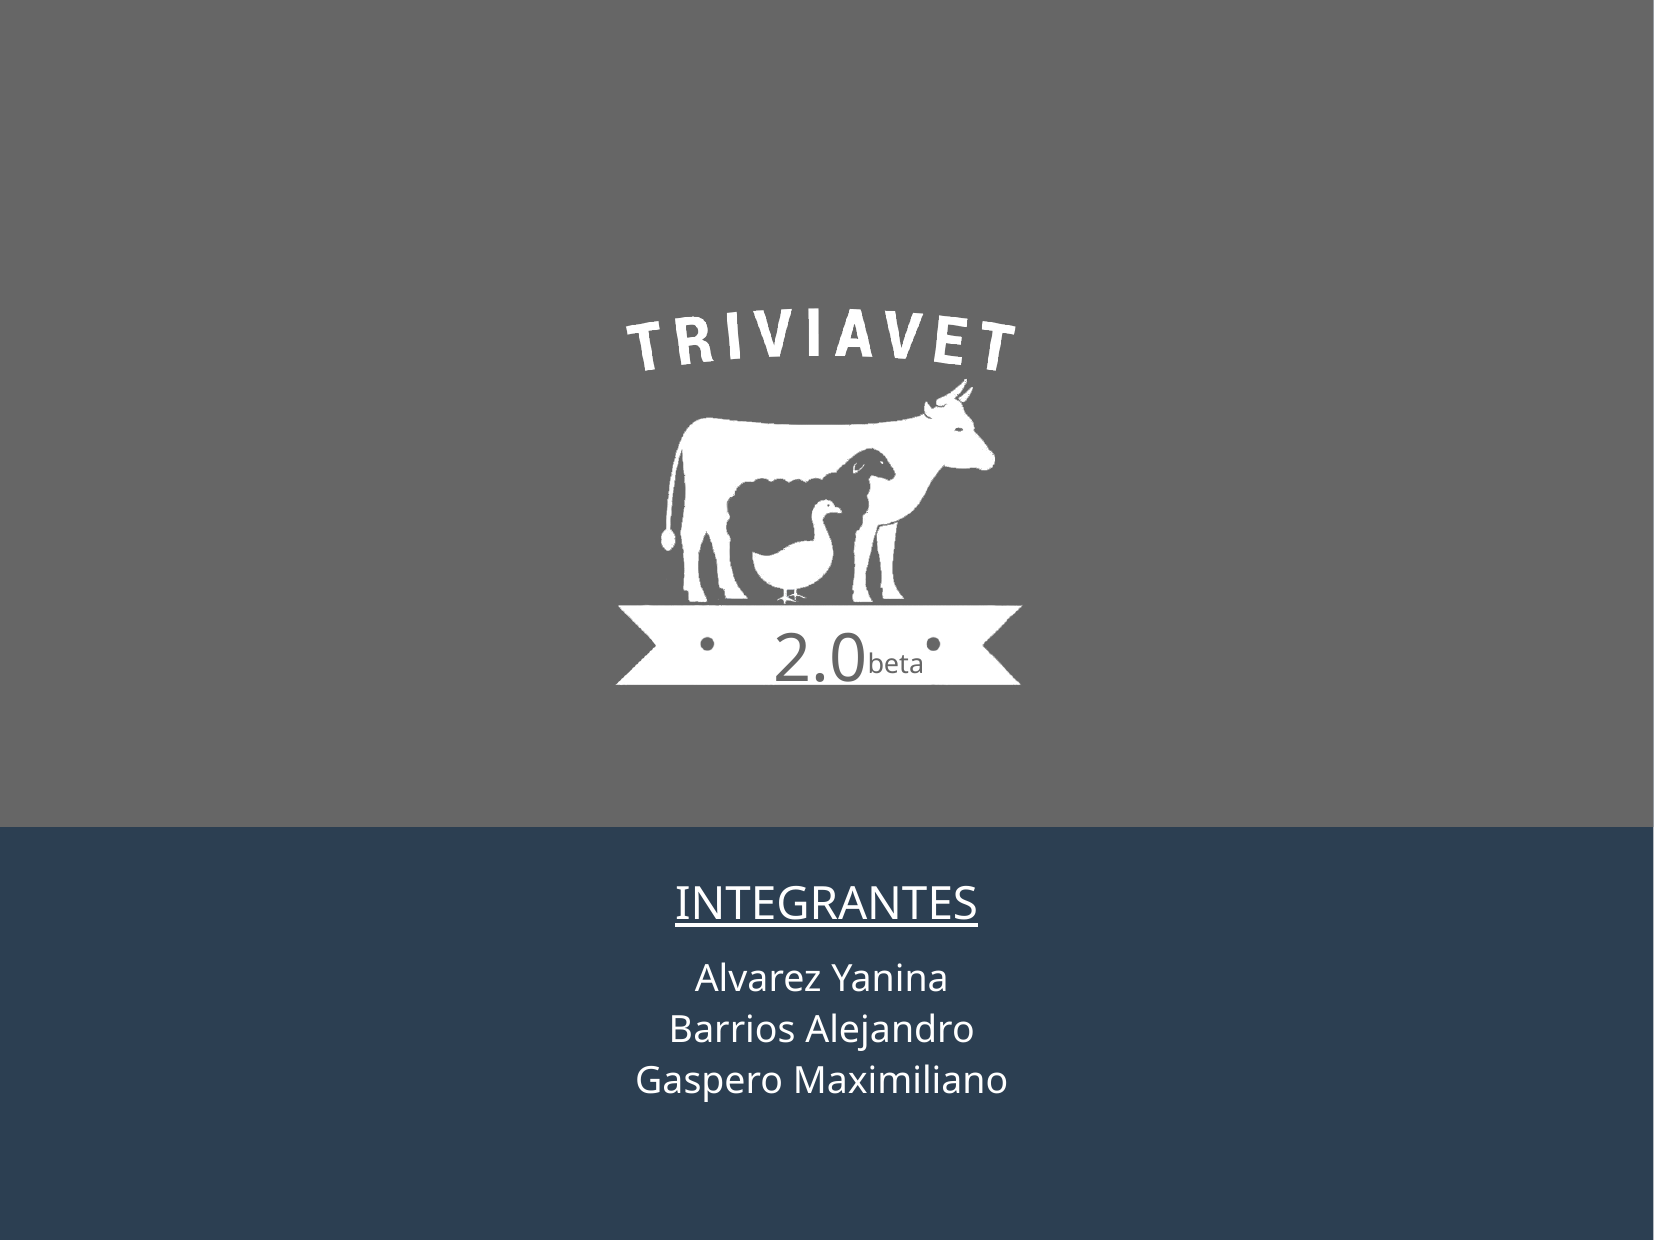

2.0
beta
# INTEGRANTES
Alvarez Yanina
Barrios Alejandro
Gaspero Maximiliano